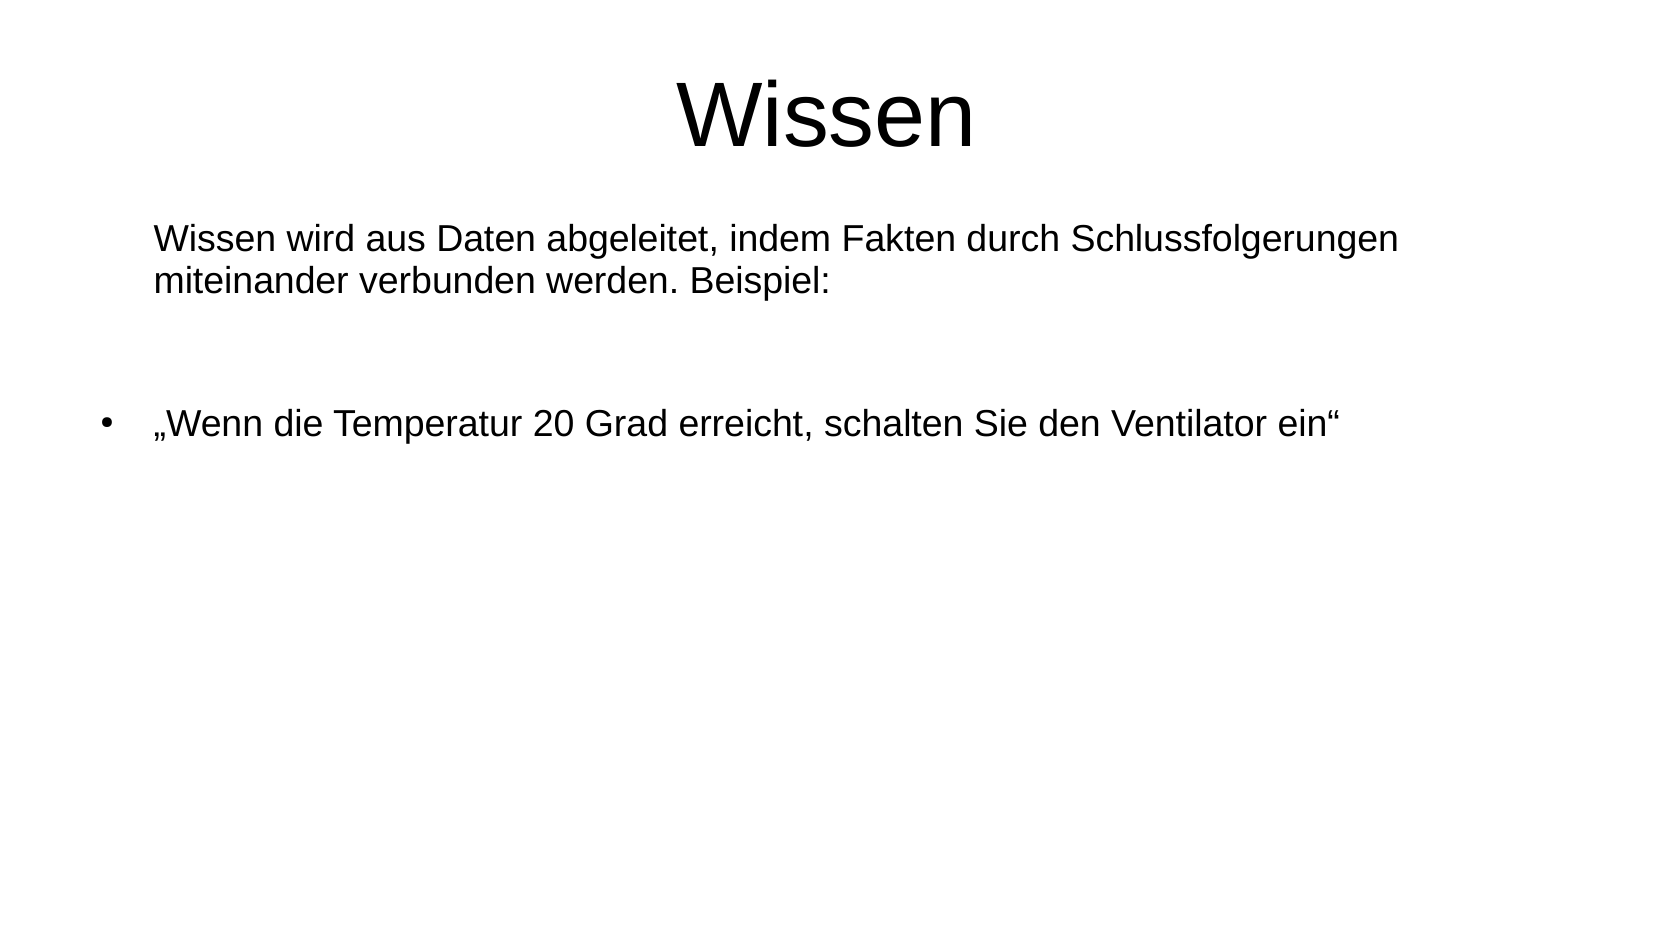

# Wissen
Wissen wird aus Daten abgeleitet, indem Fakten durch Schlussfolgerungen miteinander verbunden werden. Beispiel:
„Wenn die Temperatur 20 Grad erreicht, schalten Sie den Ventilator ein“